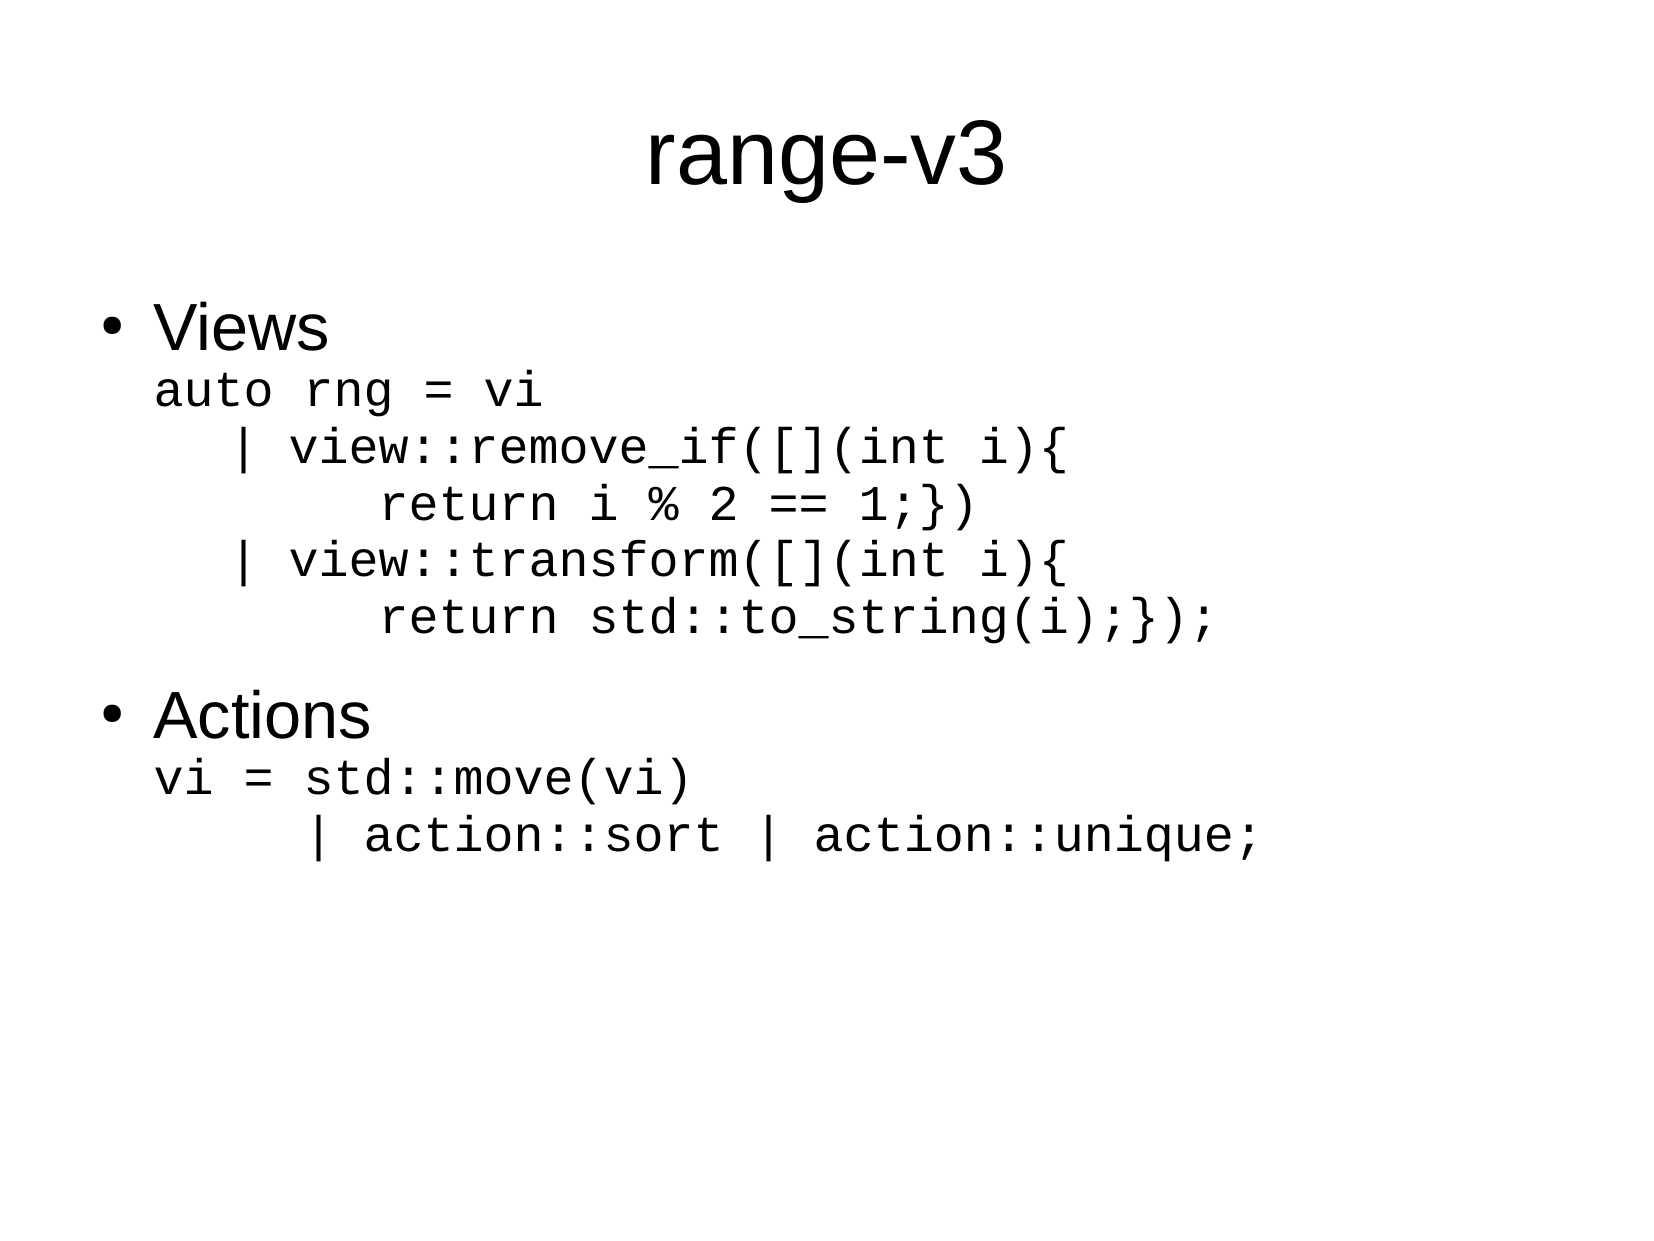

# range-v3
Views
auto rng = vi
	| view::remove_if([](int i){
			return i % 2 == 1;})
	| view::transform([](int i){
			return std::to_string(i);});
Actions
vi = std::move(vi)
		| action::sort | action::unique;